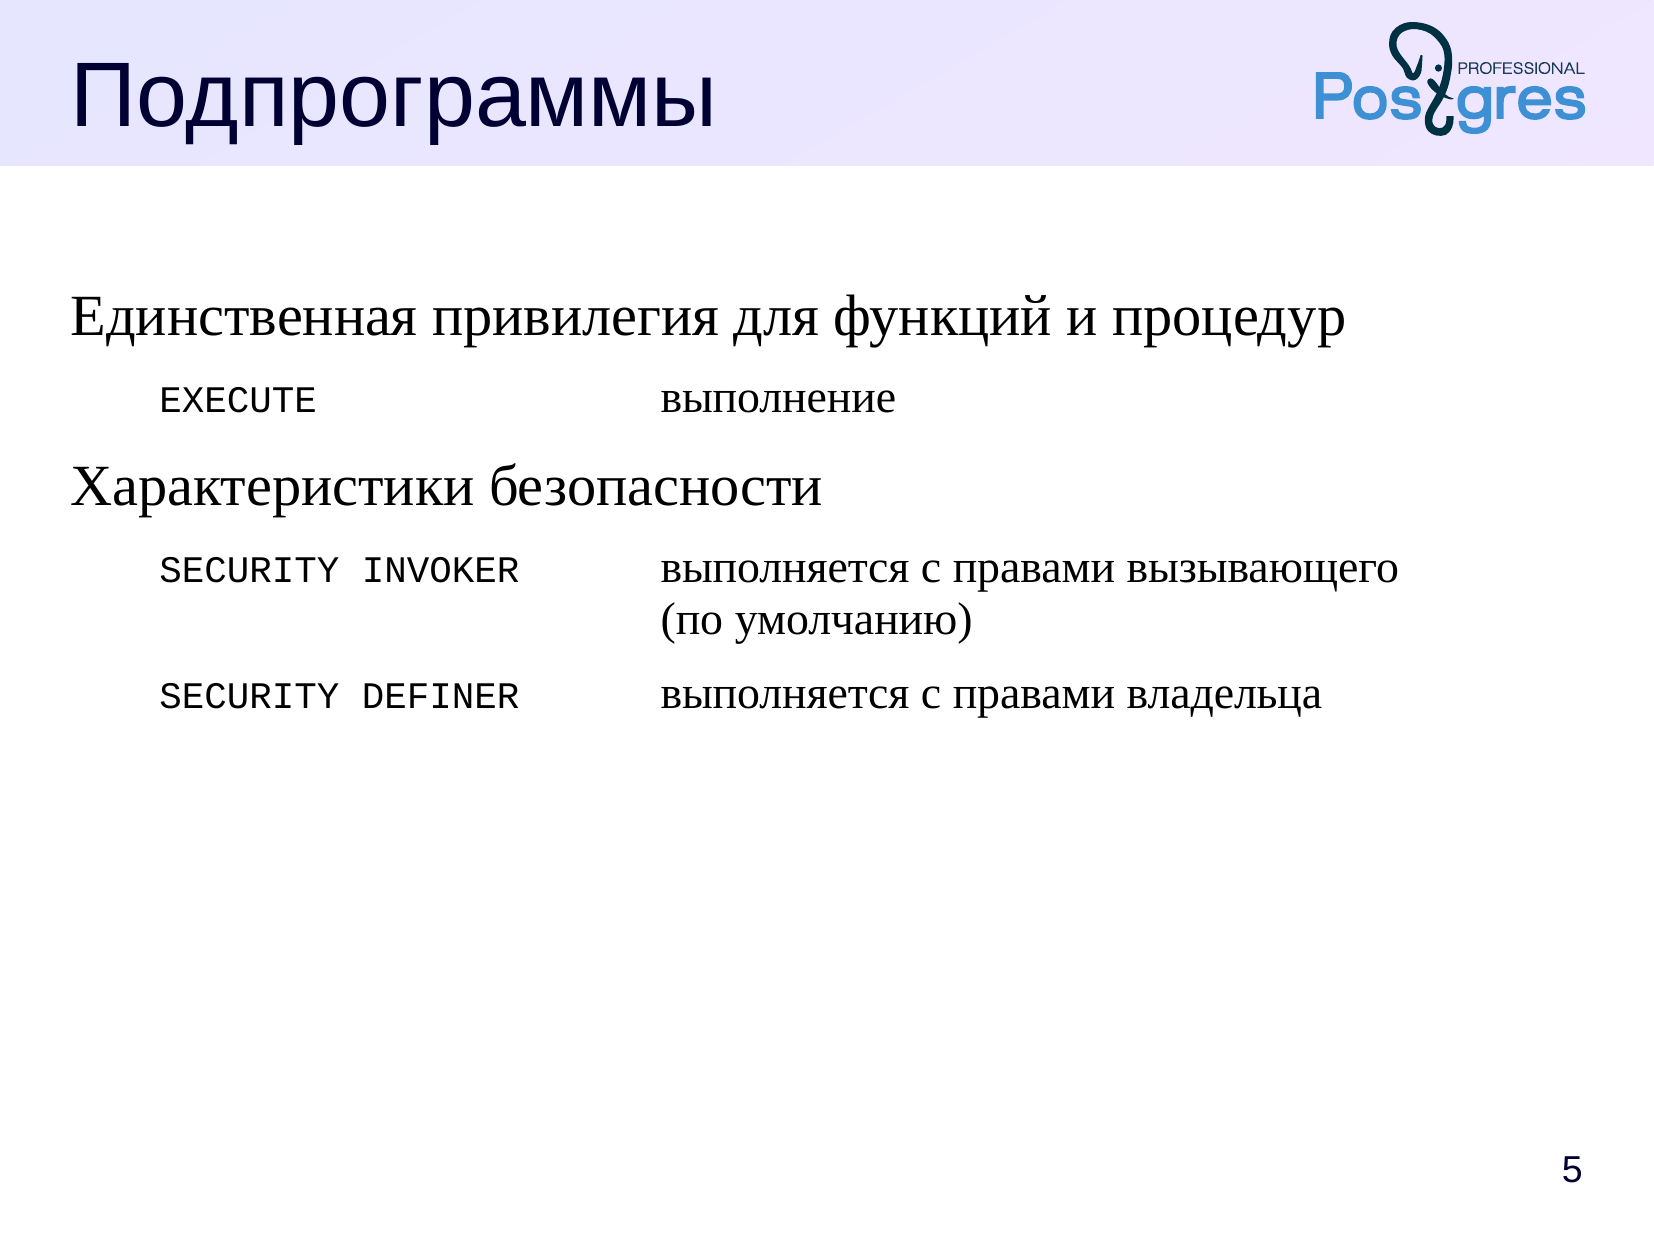

# Подпрограммы
Единственная привилегия для функций и процедур
EXECUTE	выполнение
Характеристики безопасности
SECURITY INVOKER	выполняется с правами вызывающего
	(по умолчанию)
SECURITY DEFINER	выполняется с правами владельца